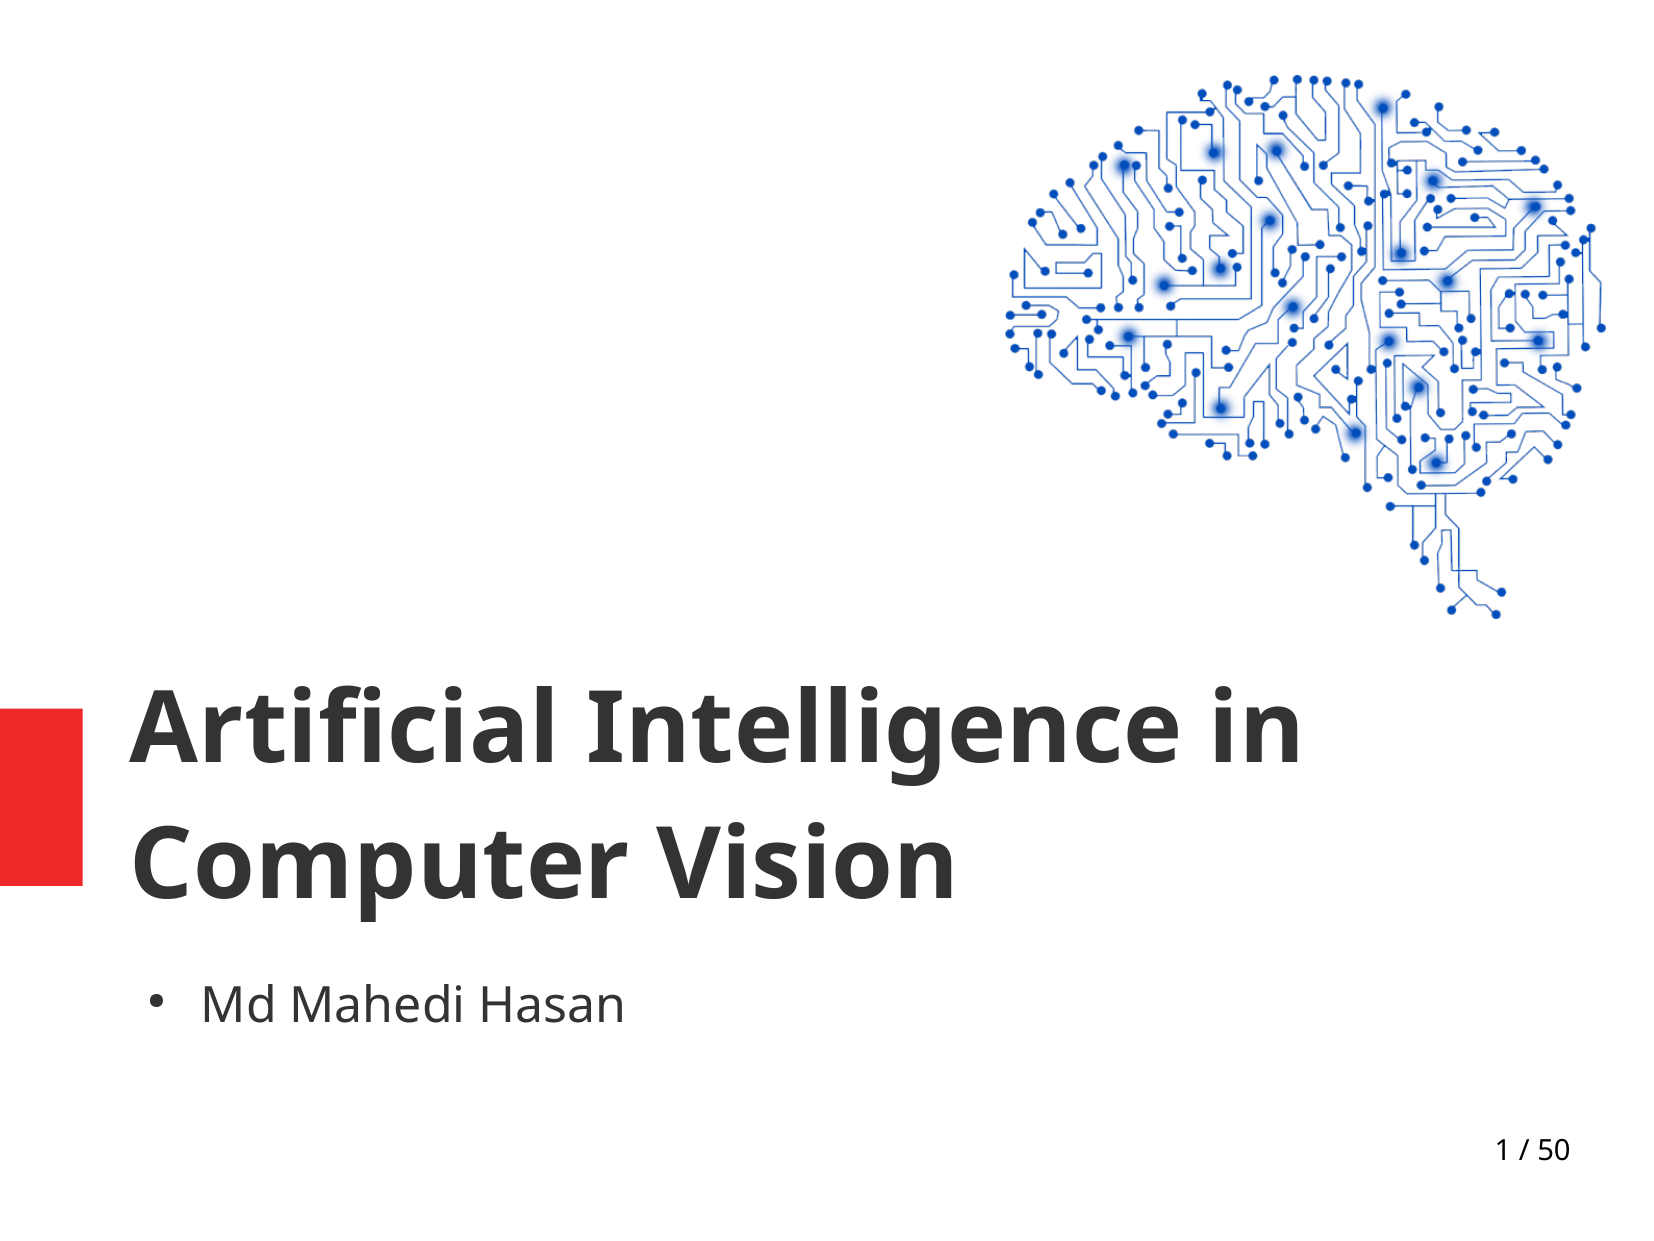

# Artificial Intelligence in Computer Vision
Md Mahedi Hasan
1